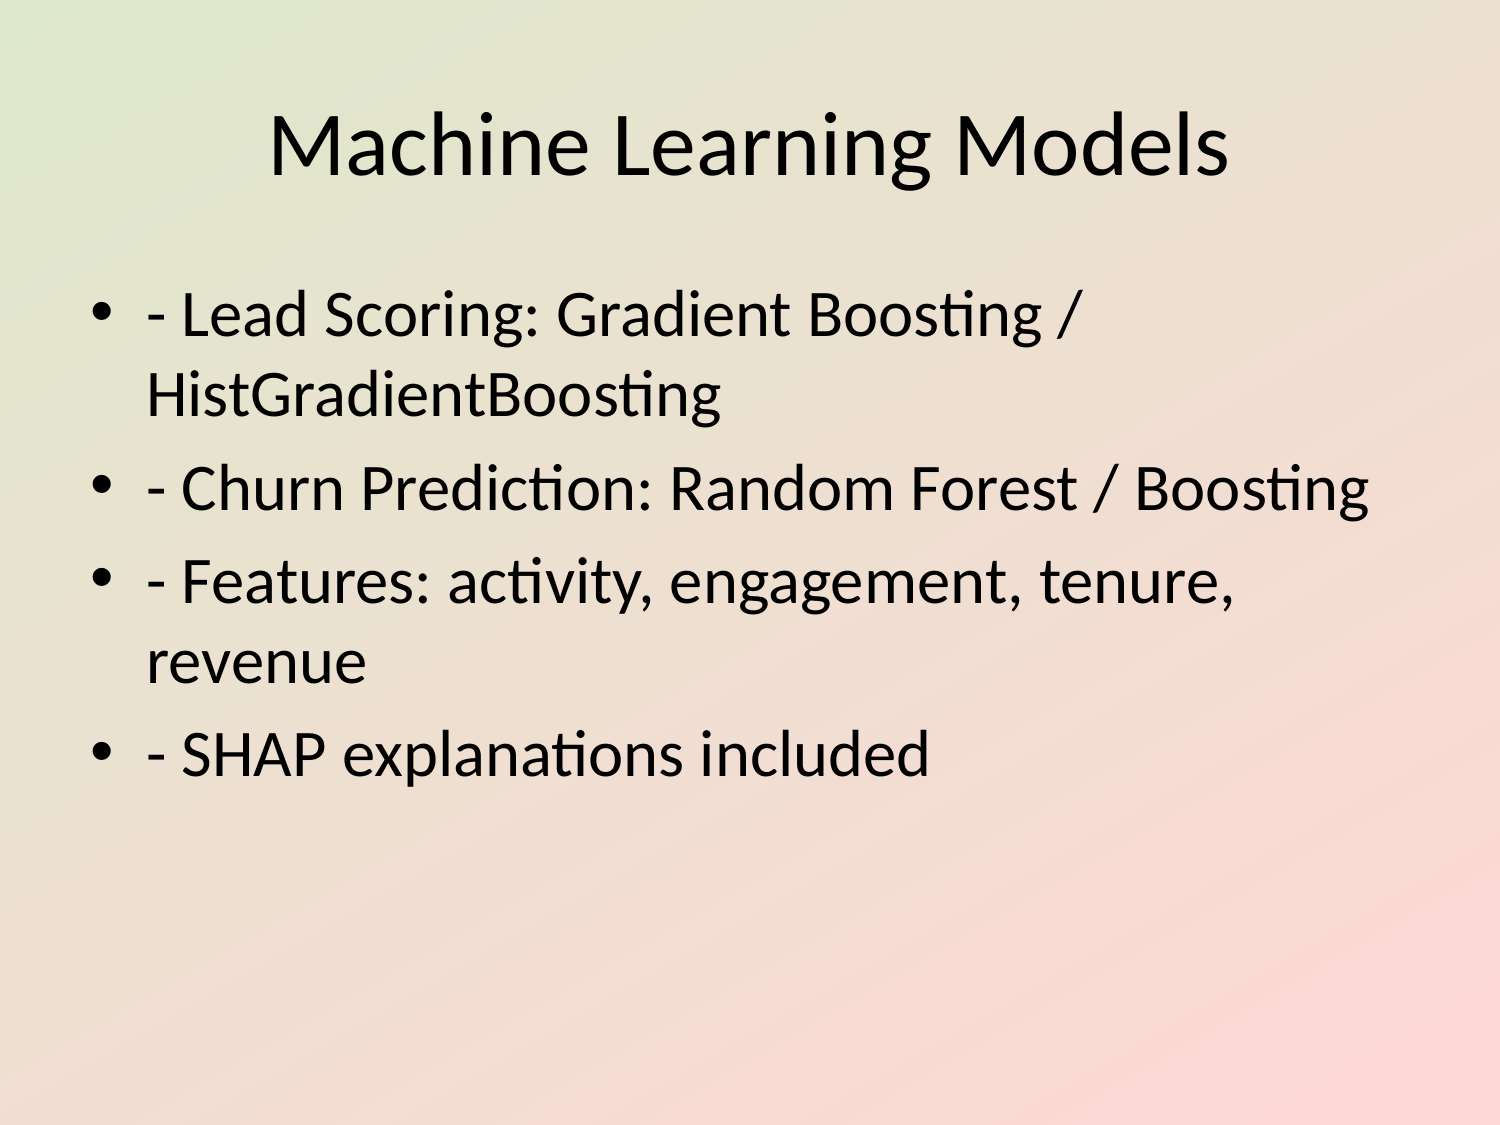

# Machine Learning Models
- Lead Scoring: Gradient Boosting / HistGradientBoosting
- Churn Prediction: Random Forest / Boosting
- Features: activity, engagement, tenure, revenue
- SHAP explanations included